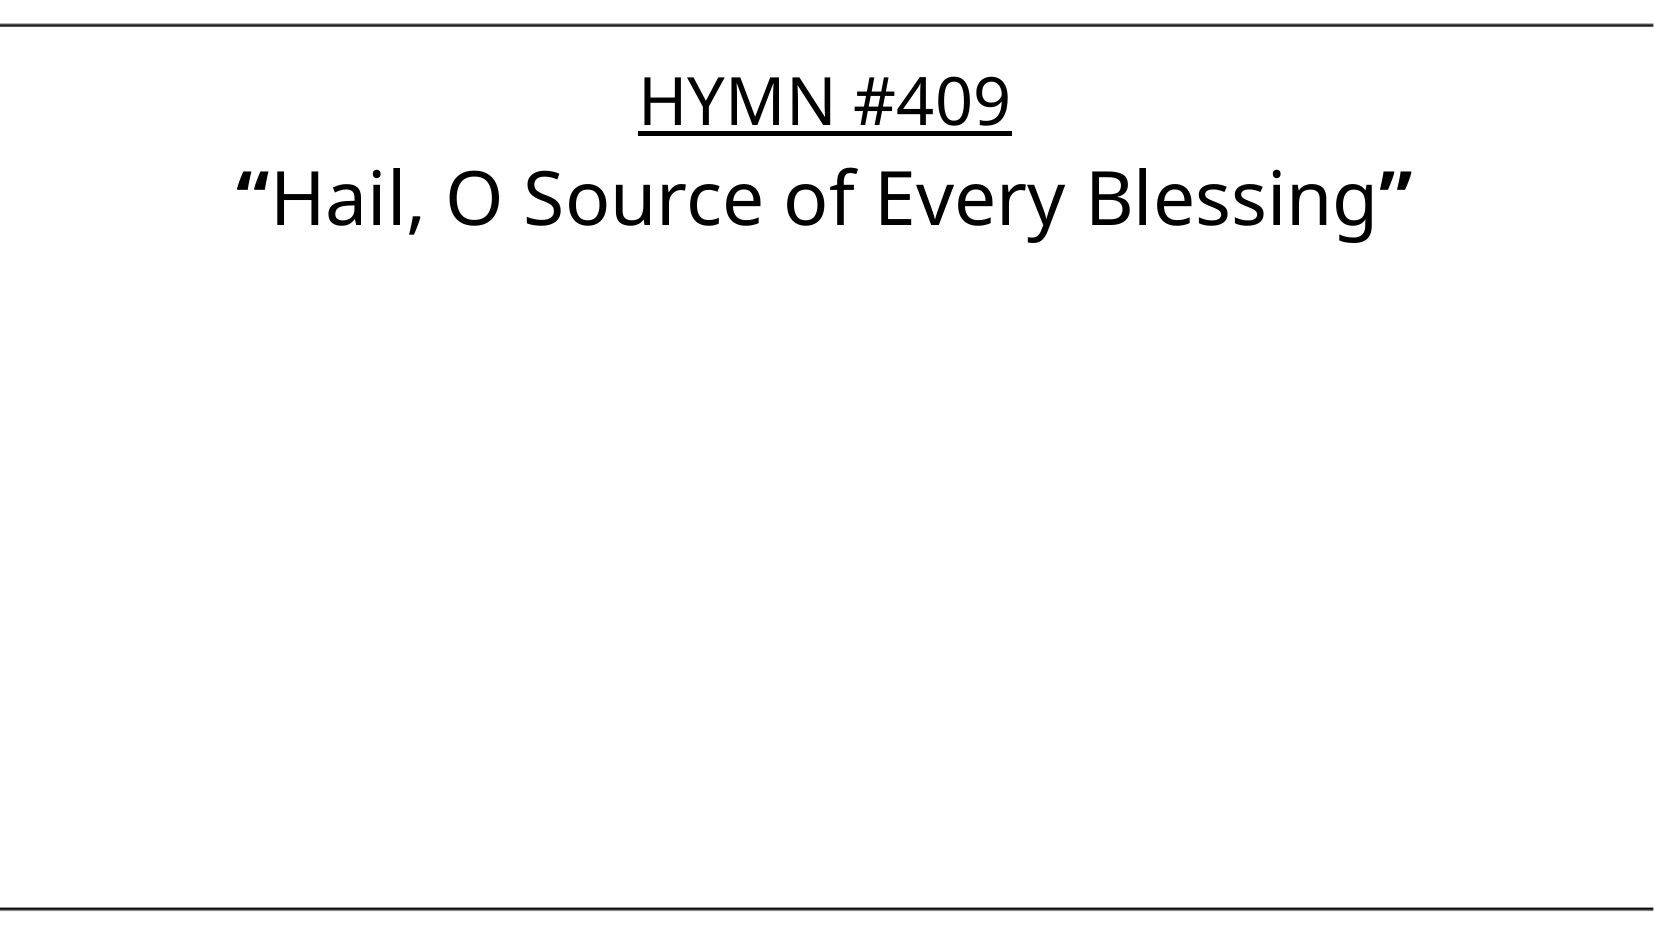

HYMN #409
“Hail, O Source of Every Blessing”